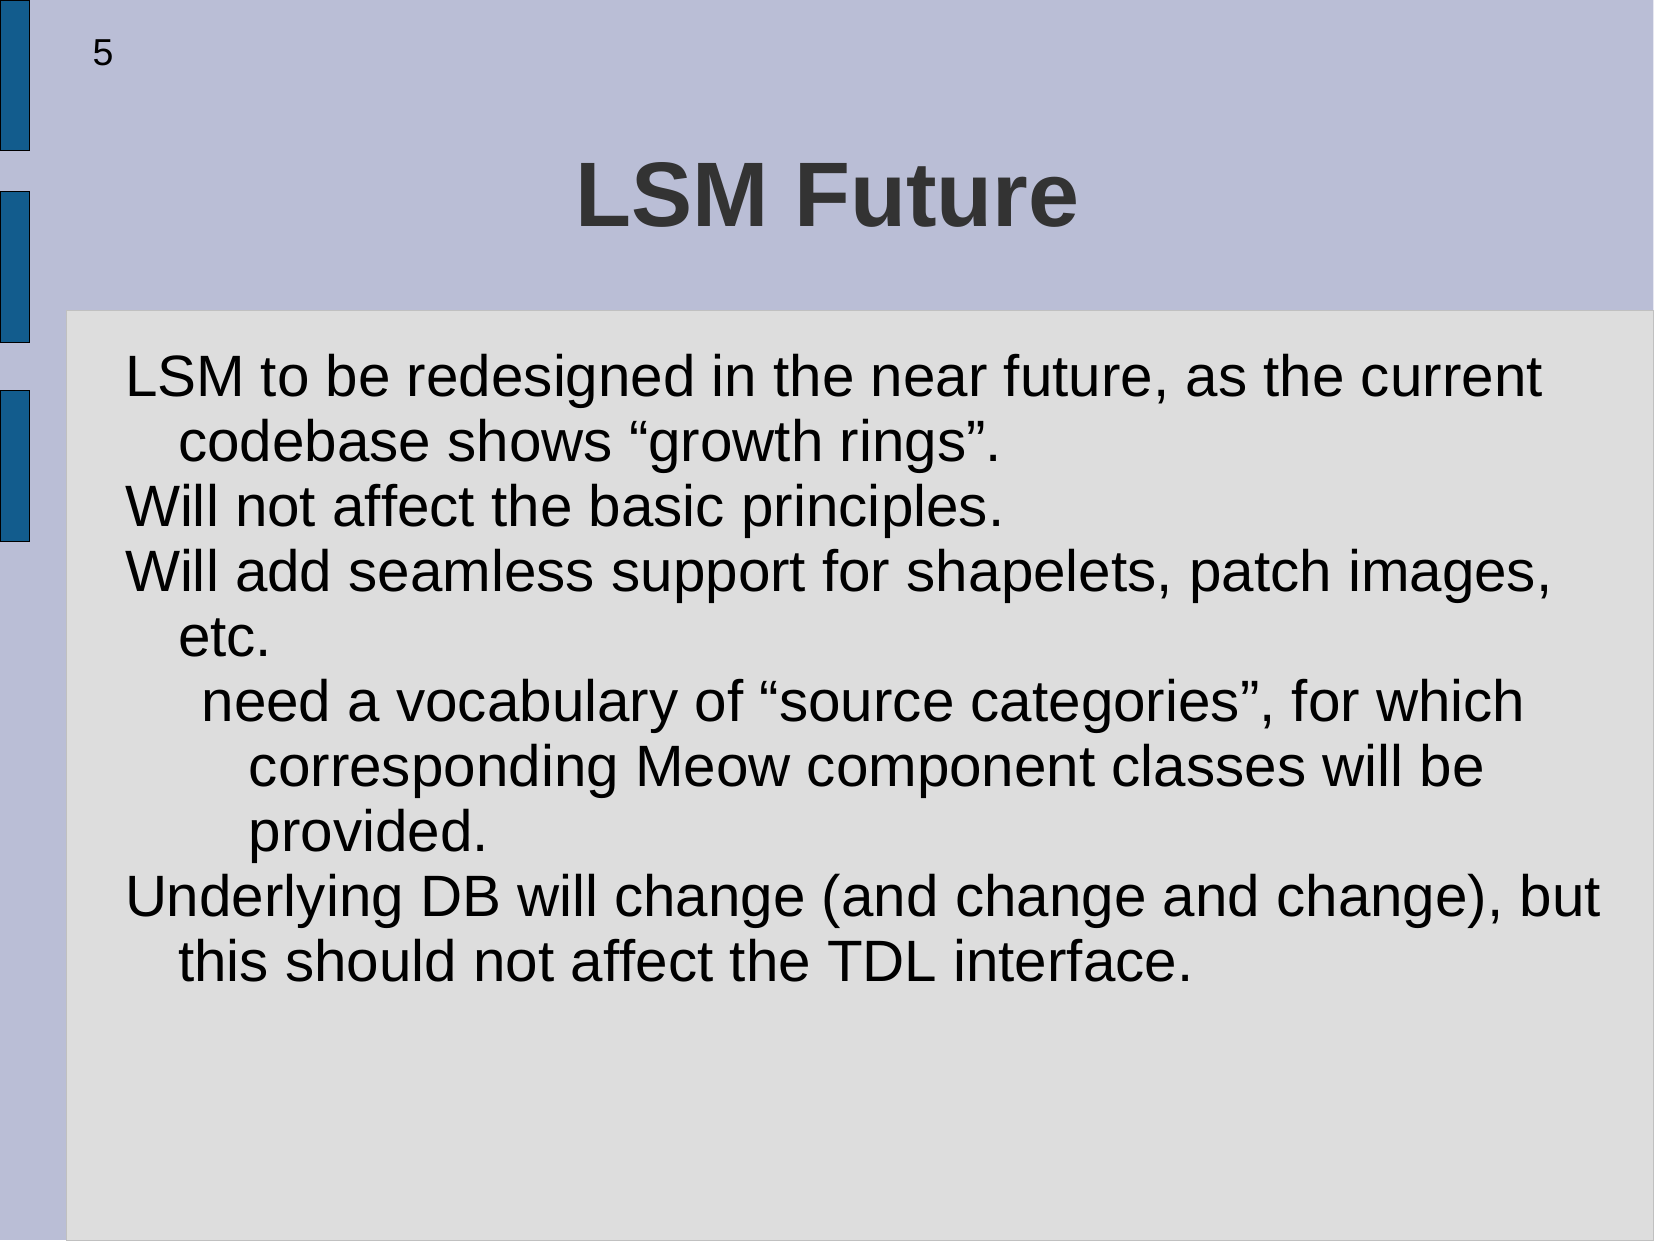

# LSM Future
LSM to be redesigned in the near future, as the current codebase shows “growth rings”.
Will not affect the basic principles.
Will add seamless support for shapelets, patch images, etc.
need a vocabulary of “source categories”, for which corresponding Meow component classes will be provided.
Underlying DB will change (and change and change), but this should not affect the TDL interface.